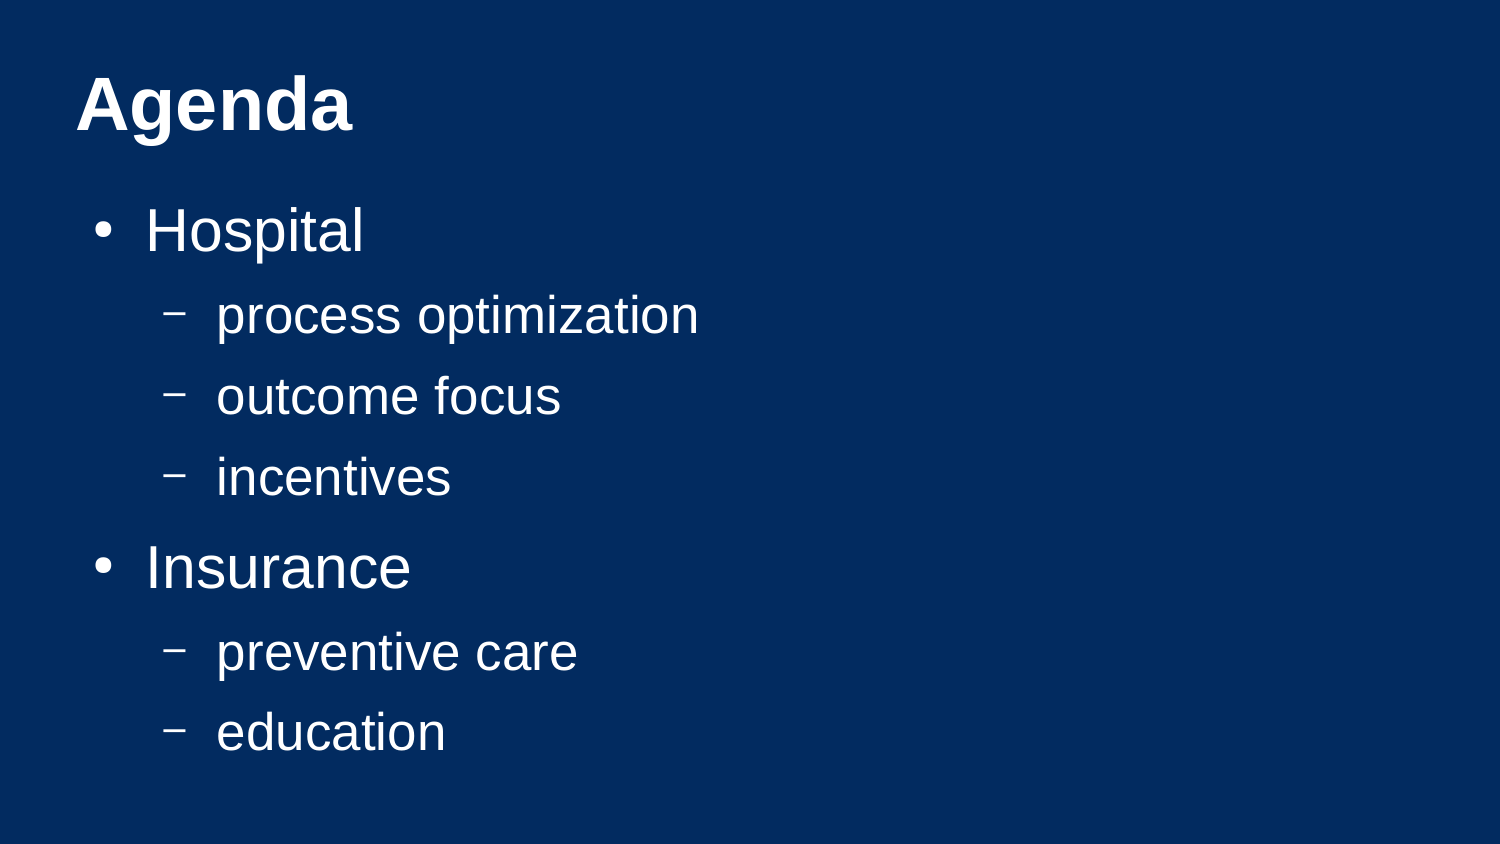

# Agenda
Hospital
process optimization
outcome focus
incentives
Insurance
preventive care
education